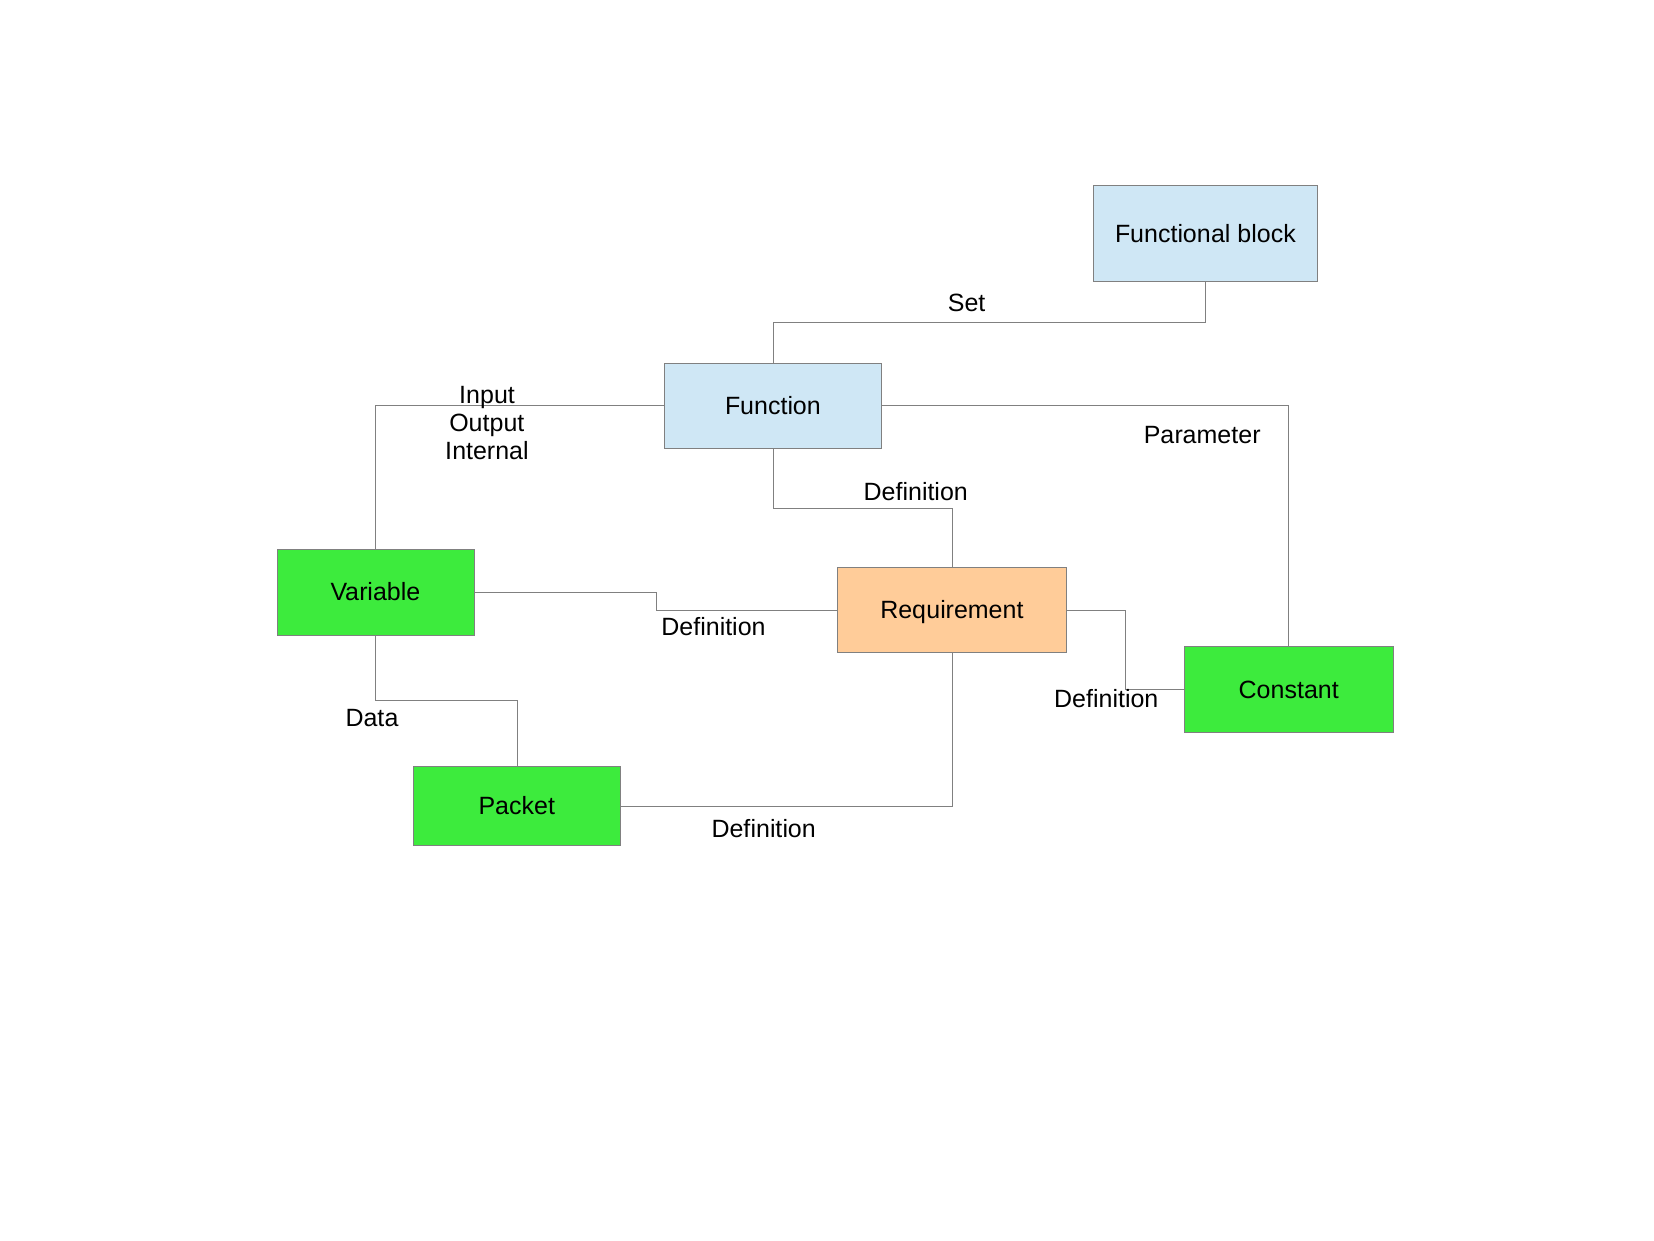

Functional block
Set
Function
Input
Output
Internal
Parameter
Definition
Variable
Requirement
Definition
Constant
Definition
Data
Packet
Definition